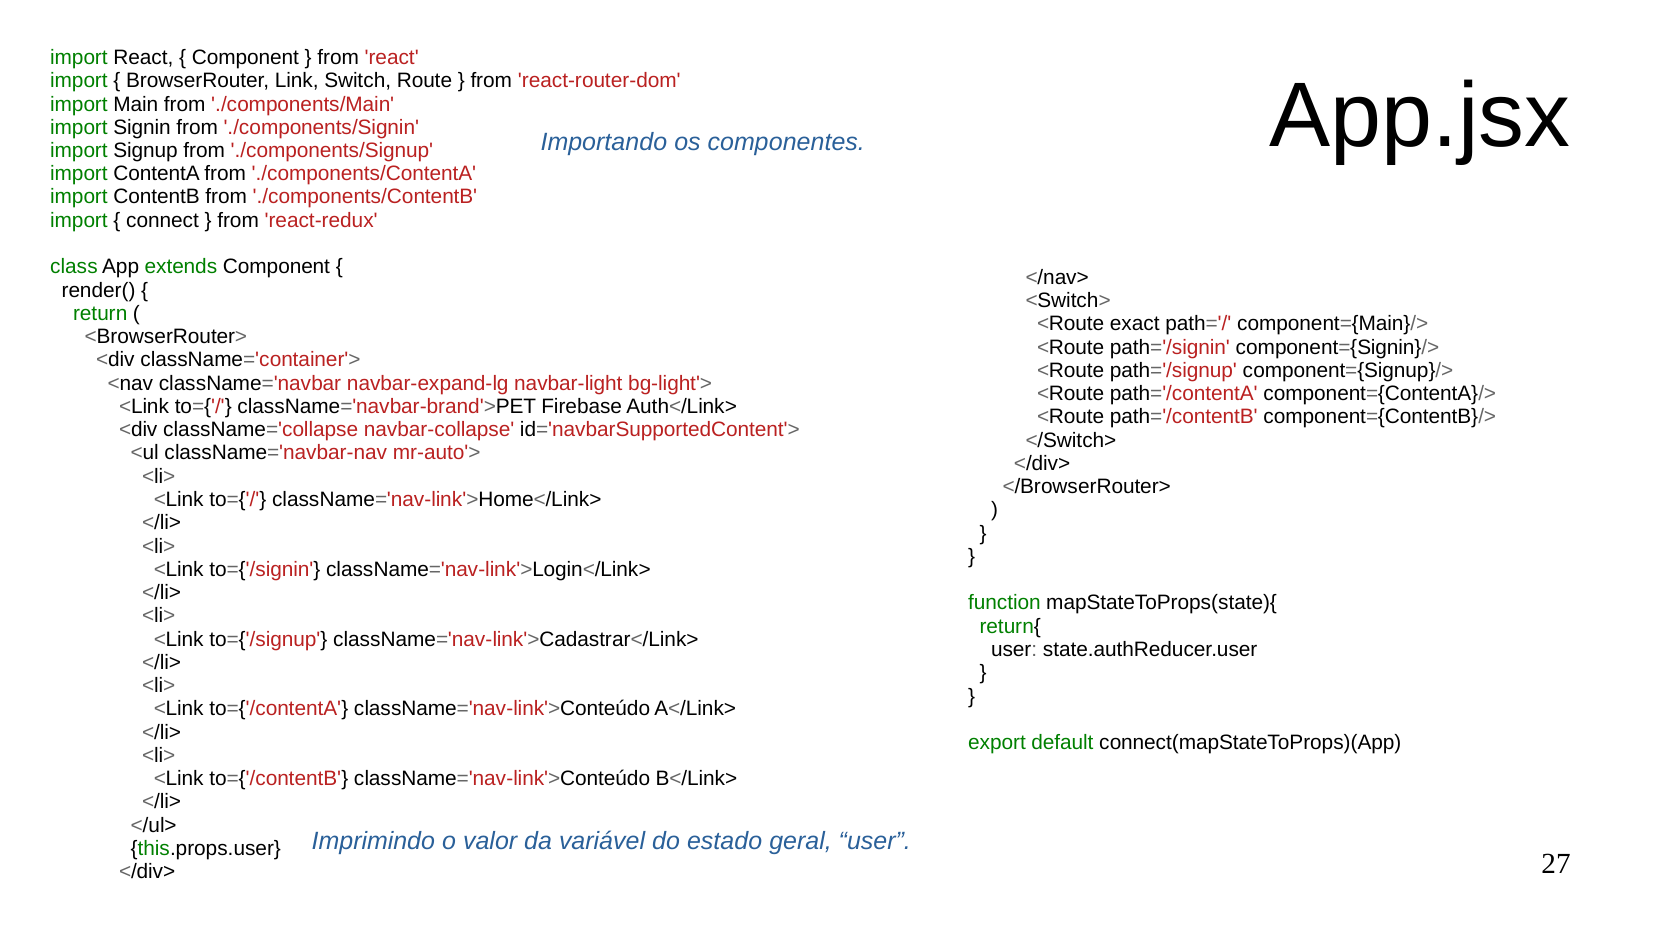

# App.jsx
import React, { Component } from 'react'
import { BrowserRouter, Link, Switch, Route } from 'react-router-dom'
import Main from './components/Main'
import Signin from './components/Signin'
import Signup from './components/Signup'
import ContentA from './components/ContentA'
import ContentB from './components/ContentB'
import { connect } from 'react-redux'
class App extends Component {
 render() {
 return (
 <BrowserRouter>
 <div className='container'>
 <nav className='navbar navbar-expand-lg navbar-light bg-light'>
 <Link to={'/'} className='navbar-brand'>PET Firebase Auth</Link>
 <div className='collapse navbar-collapse' id='navbarSupportedContent'>
 <ul className='navbar-nav mr-auto'>
 <li>
 <Link to={'/'} className='nav-link'>Home</Link>
 </li>
 <li>
 <Link to={'/signin'} className='nav-link'>Login</Link>
 </li>
 <li>
 <Link to={'/signup'} className='nav-link'>Cadastrar</Link>
 </li>
 <li>
 <Link to={'/contentA'} className='nav-link'>Conteúdo A</Link>
 </li>
 <li>
 <Link to={'/contentB'} className='nav-link'>Conteúdo B</Link>
 </li>
 </ul>
 {this.props.user}
 </div>
Importando os componentes.
 </nav>
 <Switch>
 <Route exact path='/' component={Main}/>
 <Route path='/signin' component={Signin}/>
 <Route path='/signup' component={Signup}/>
 <Route path='/contentA' component={ContentA}/>
 <Route path='/contentB' component={ContentB}/>
 </Switch>
 </div>
 </BrowserRouter>
 )
 }
}
function mapStateToProps(state){
 return{
 user: state.authReducer.user
 }
}
export default connect(mapStateToProps)(App)
Imprimindo o valor da variável do estado geral, “user”.
27